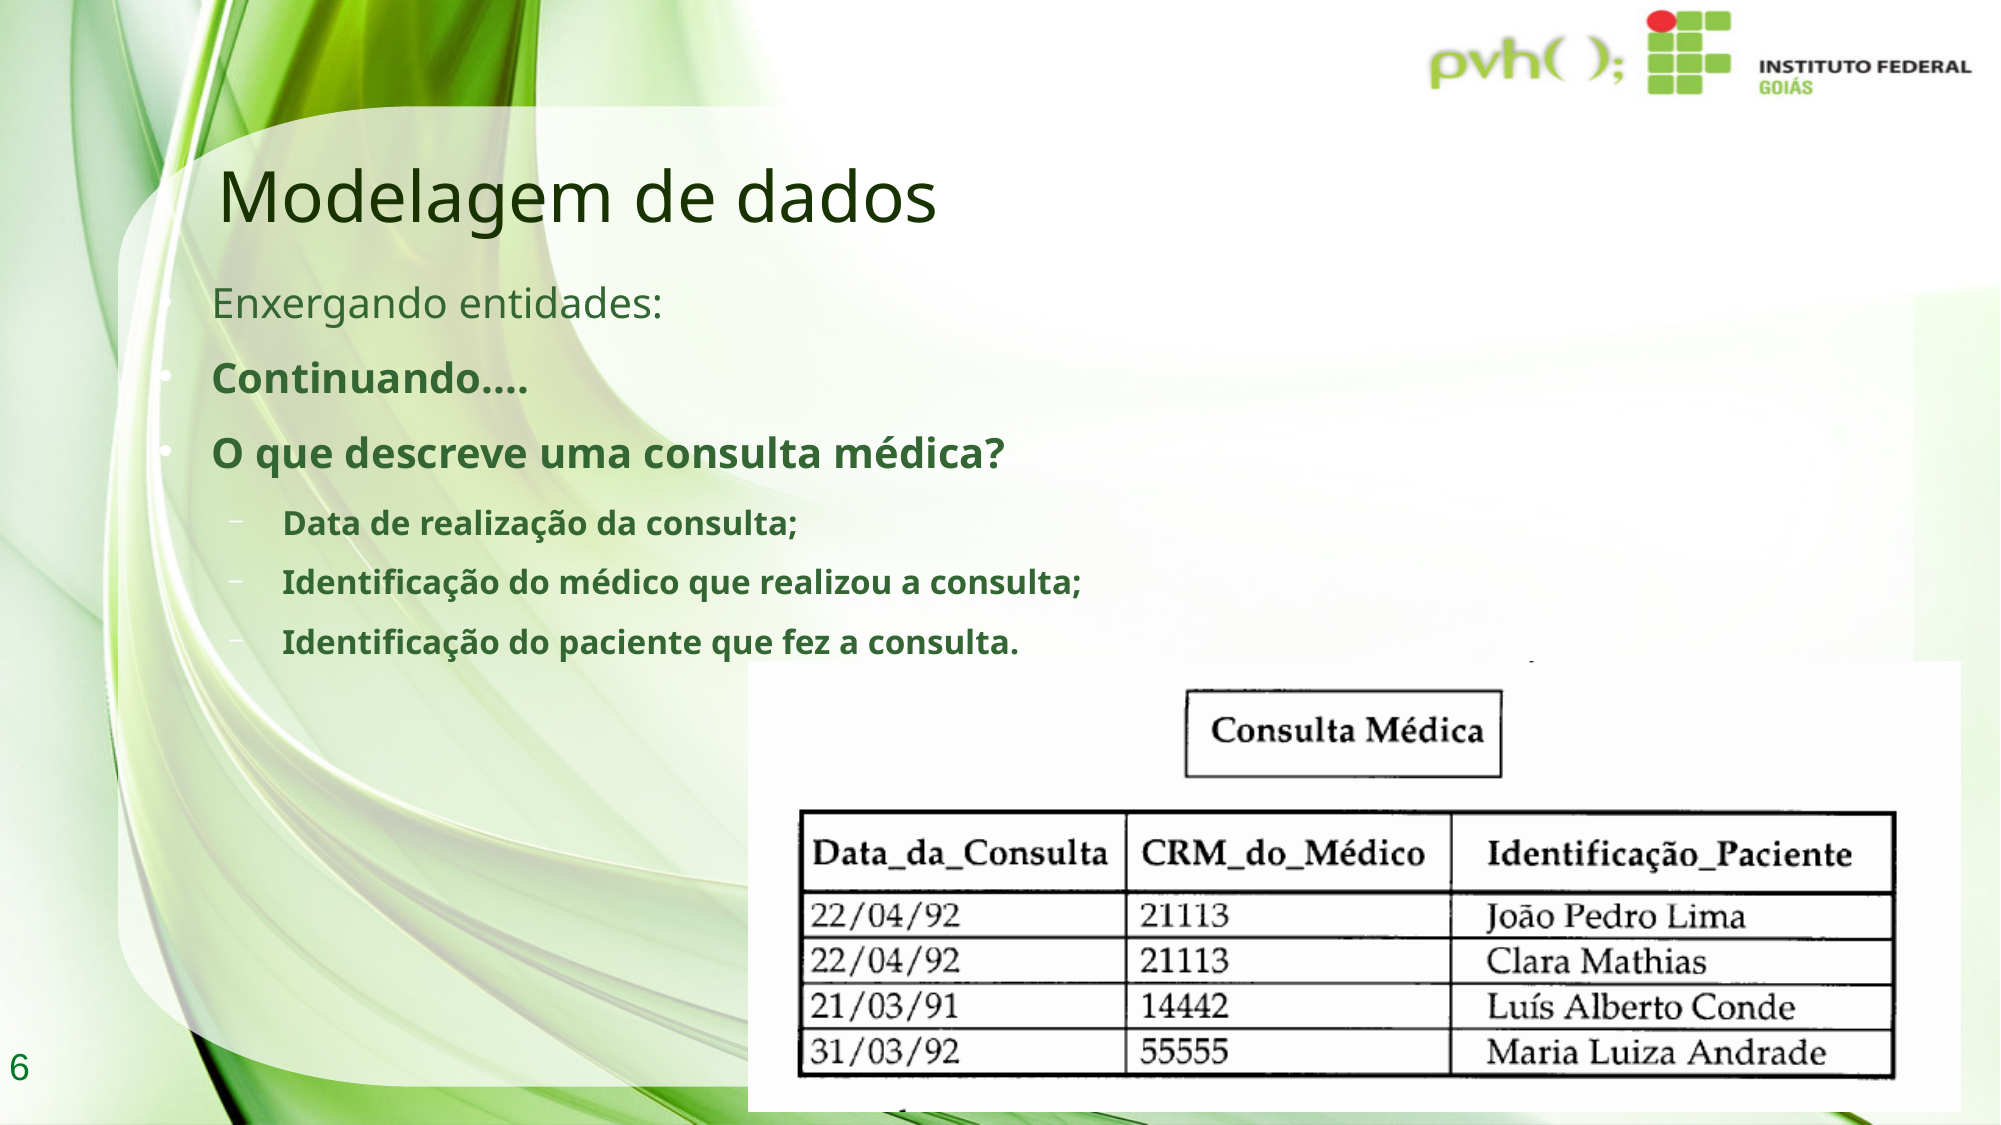

# Modelagem de dados
Enxergando entidades:
Continuando....
O que descreve uma consulta médica?
Data de realização da consulta;
Identificação do médico que realizou a consulta;
Identificação do paciente que fez a consulta.
6